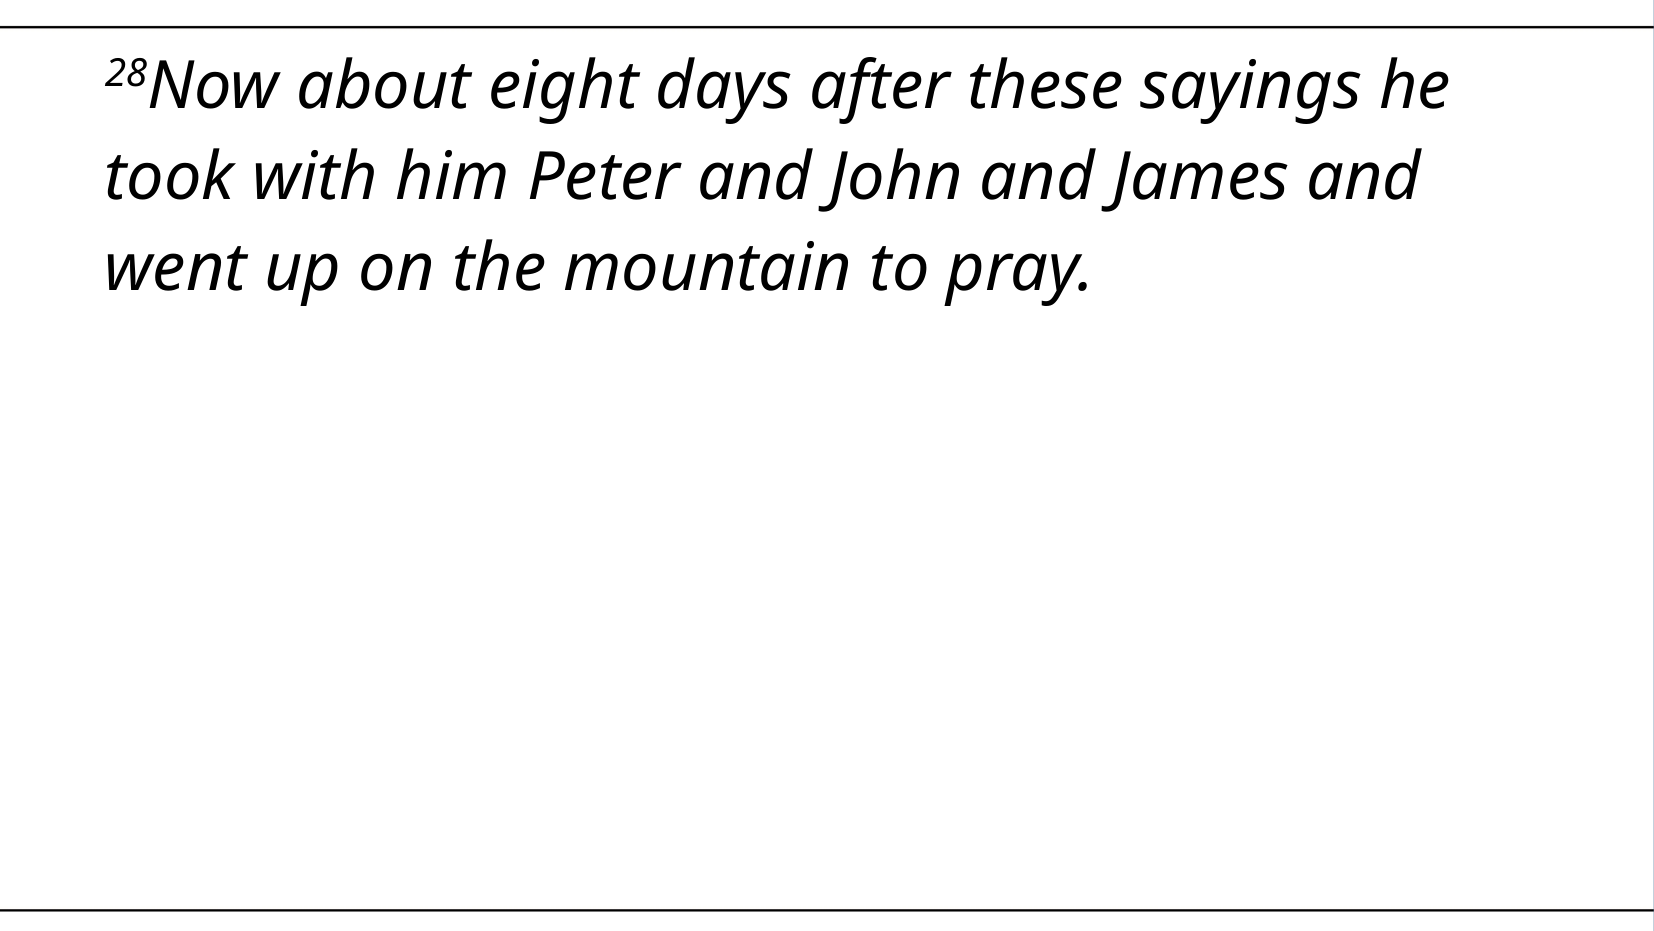

28Now about eight days after these sayings he took with him Peter and John and James and went up on the mountain to pray.